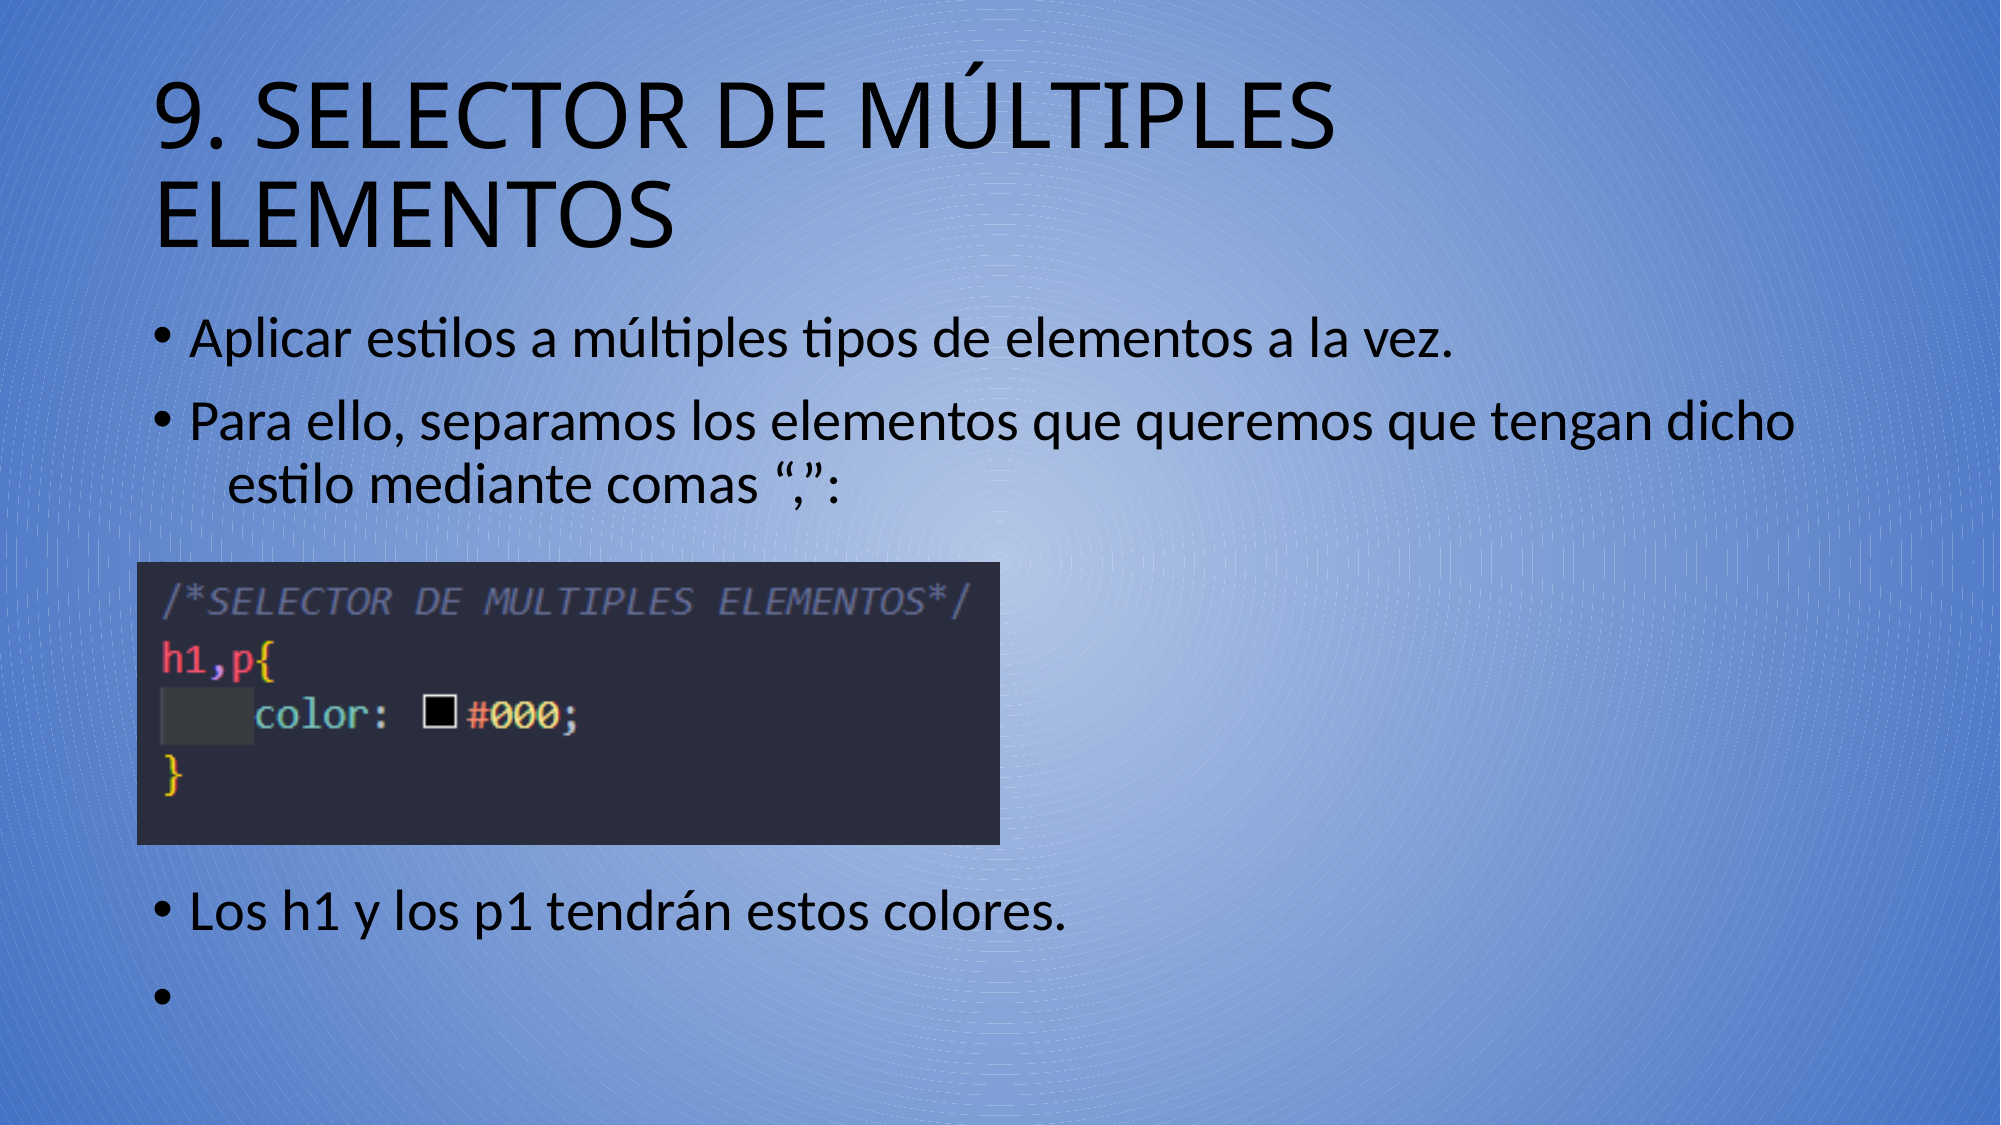

# 9. SELECTOR DE MÚLTIPLES ELEMENTOS
Aplicar estilos a múltiples tipos de elementos a la vez.
Para ello, separamos los elementos que queremos que tengan dicho estilo mediante comas “,”:
Los h1 y los p1 tendrán estos colores.